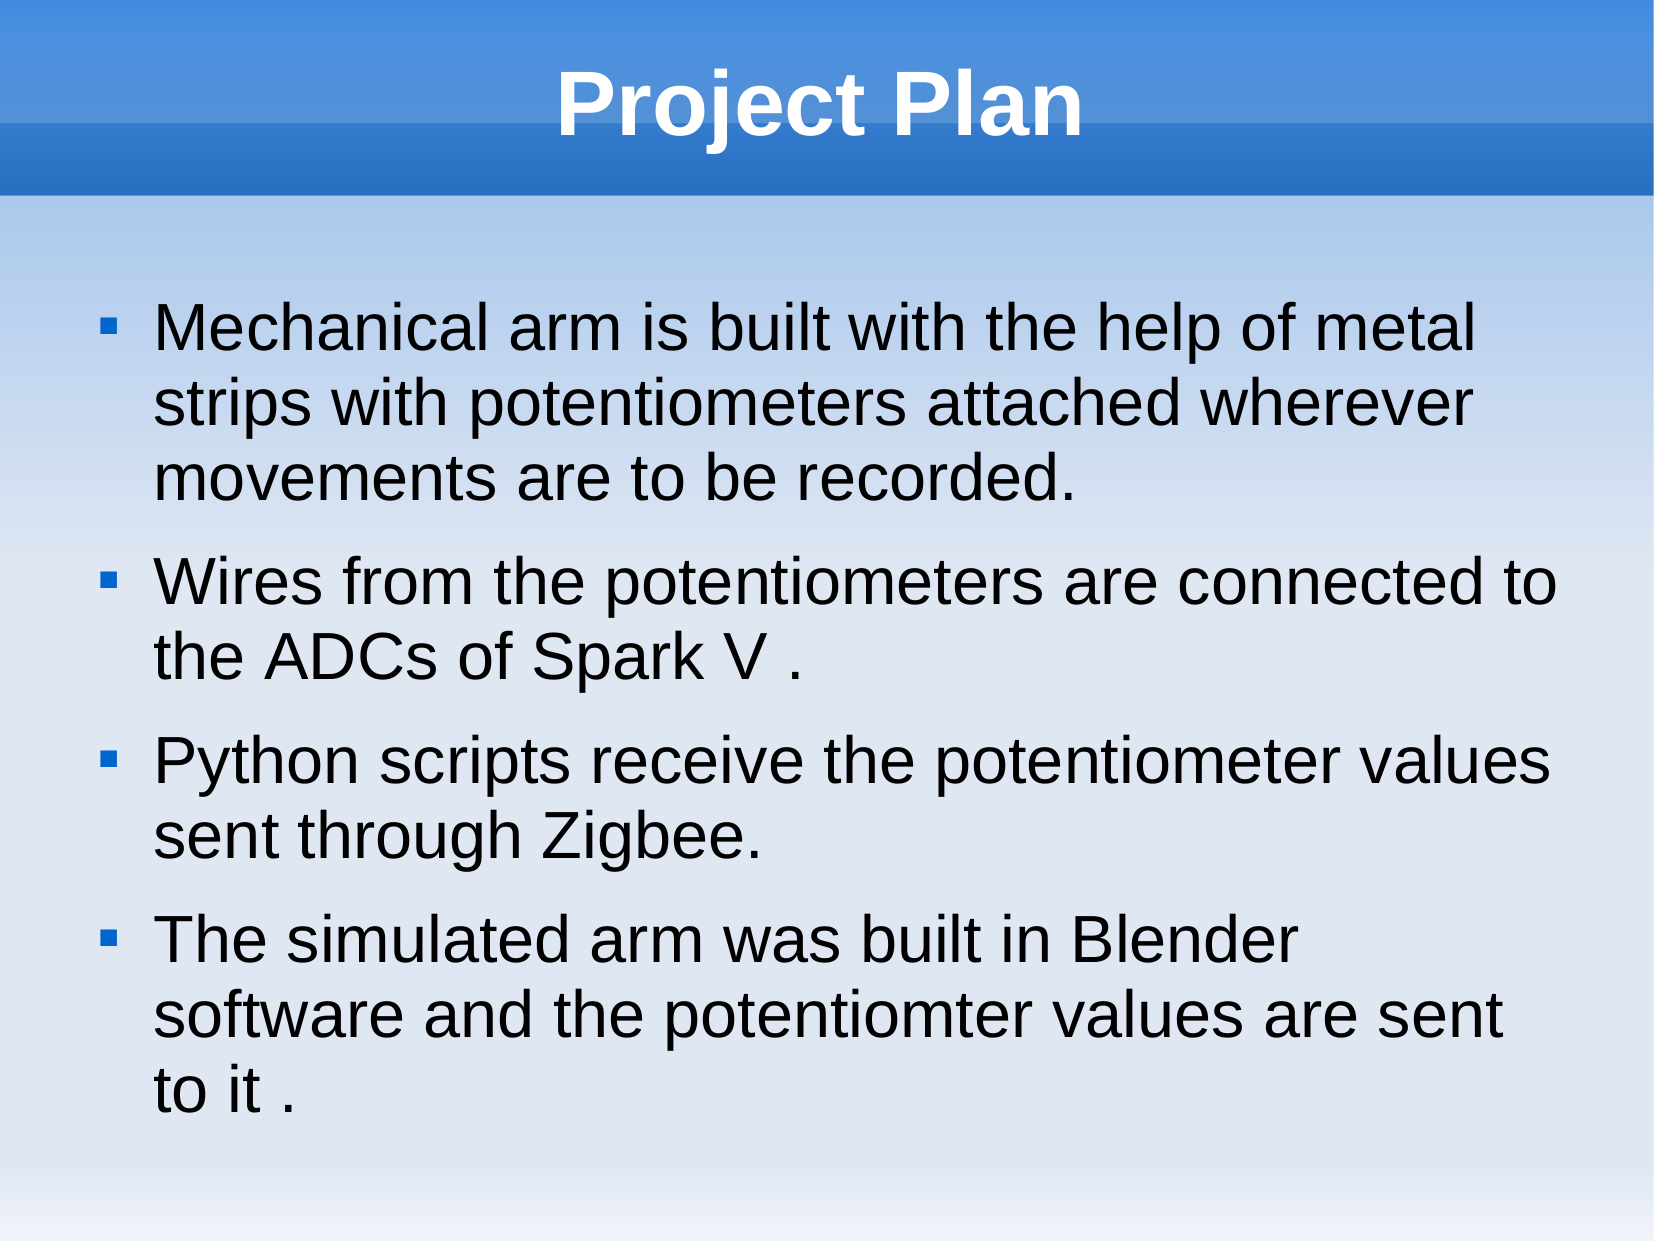

# Project Plan
Mechanical arm is built with the help of metal strips with potentiometers attached wherever movements are to be recorded.
Wires from the potentiometers are connected to the ADCs of Spark V .
Python scripts receive the potentiometer values sent through Zigbee.
The simulated arm was built in Blender software and the potentiomter values are sent to it .